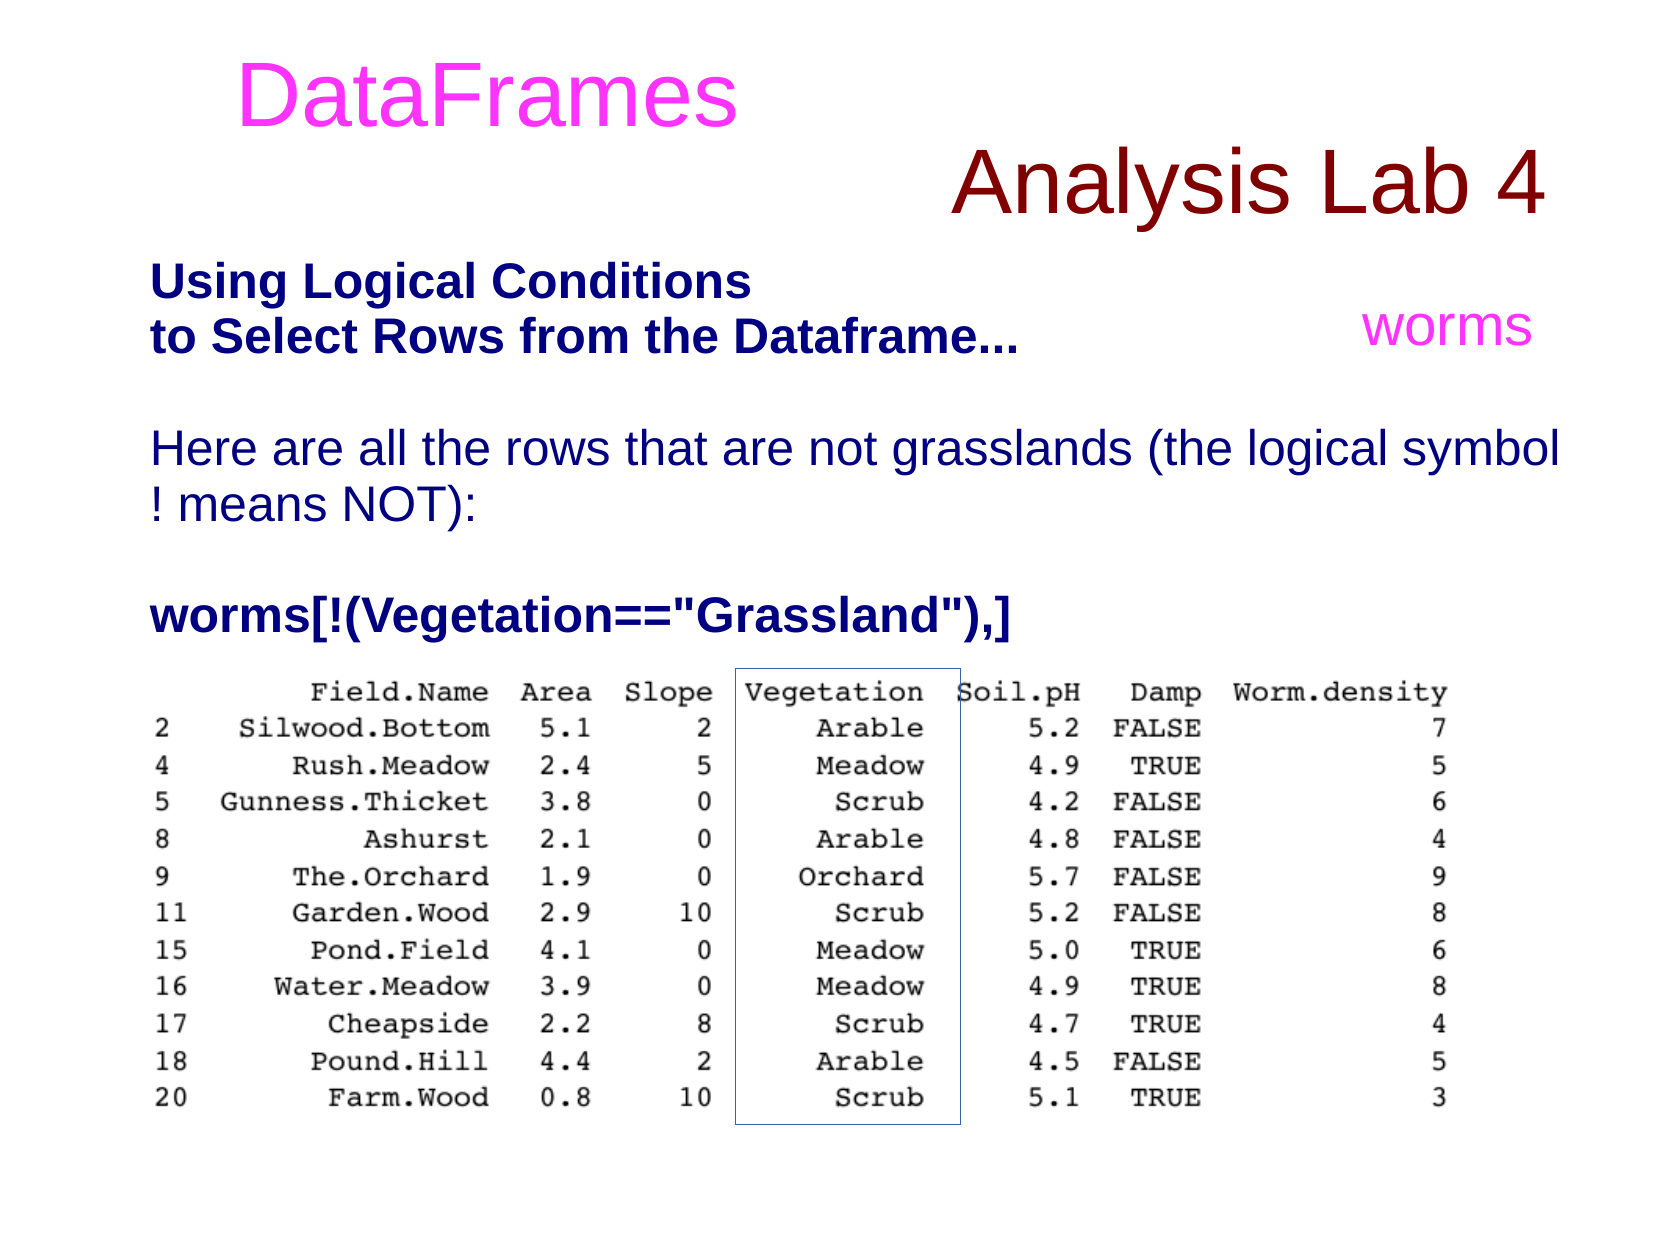

DataFrames
# Analysis Lab 4
Using Logical Conditions
to Select Rows from the Dataframe...
Here are all the rows that are not grasslands (the logical symbol ! means NOT):
worms[!(Vegetation=="Grassland"),]
worms